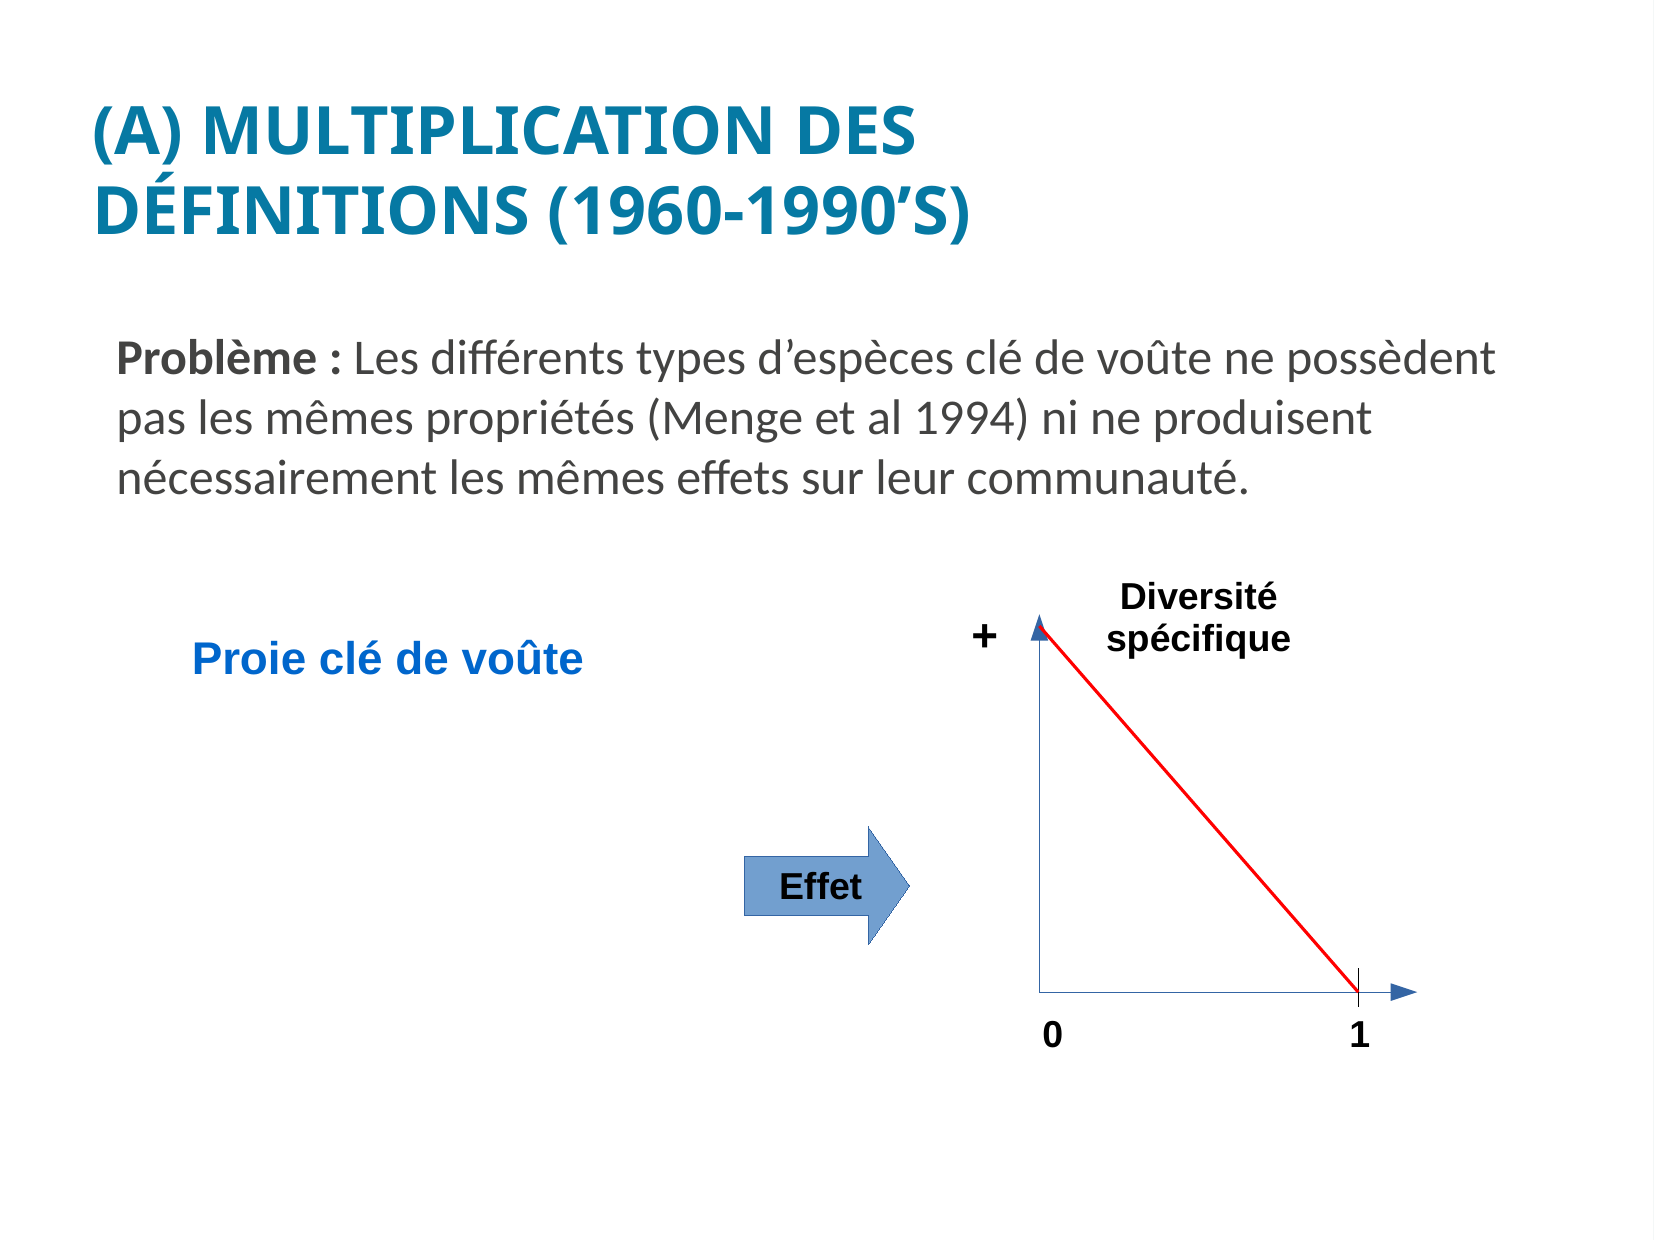

# (A) Multiplication des définitions (1960-1990’s)
Problème : Les différents types d’espèces clé de voûte ne possèdent pas les mêmes propriétés (Menge et al 1994) ni ne produisent nécessairement les mêmes effets sur leur communauté.
Diversité spécifique
+
Proie clé de voûte
Effet
0
1